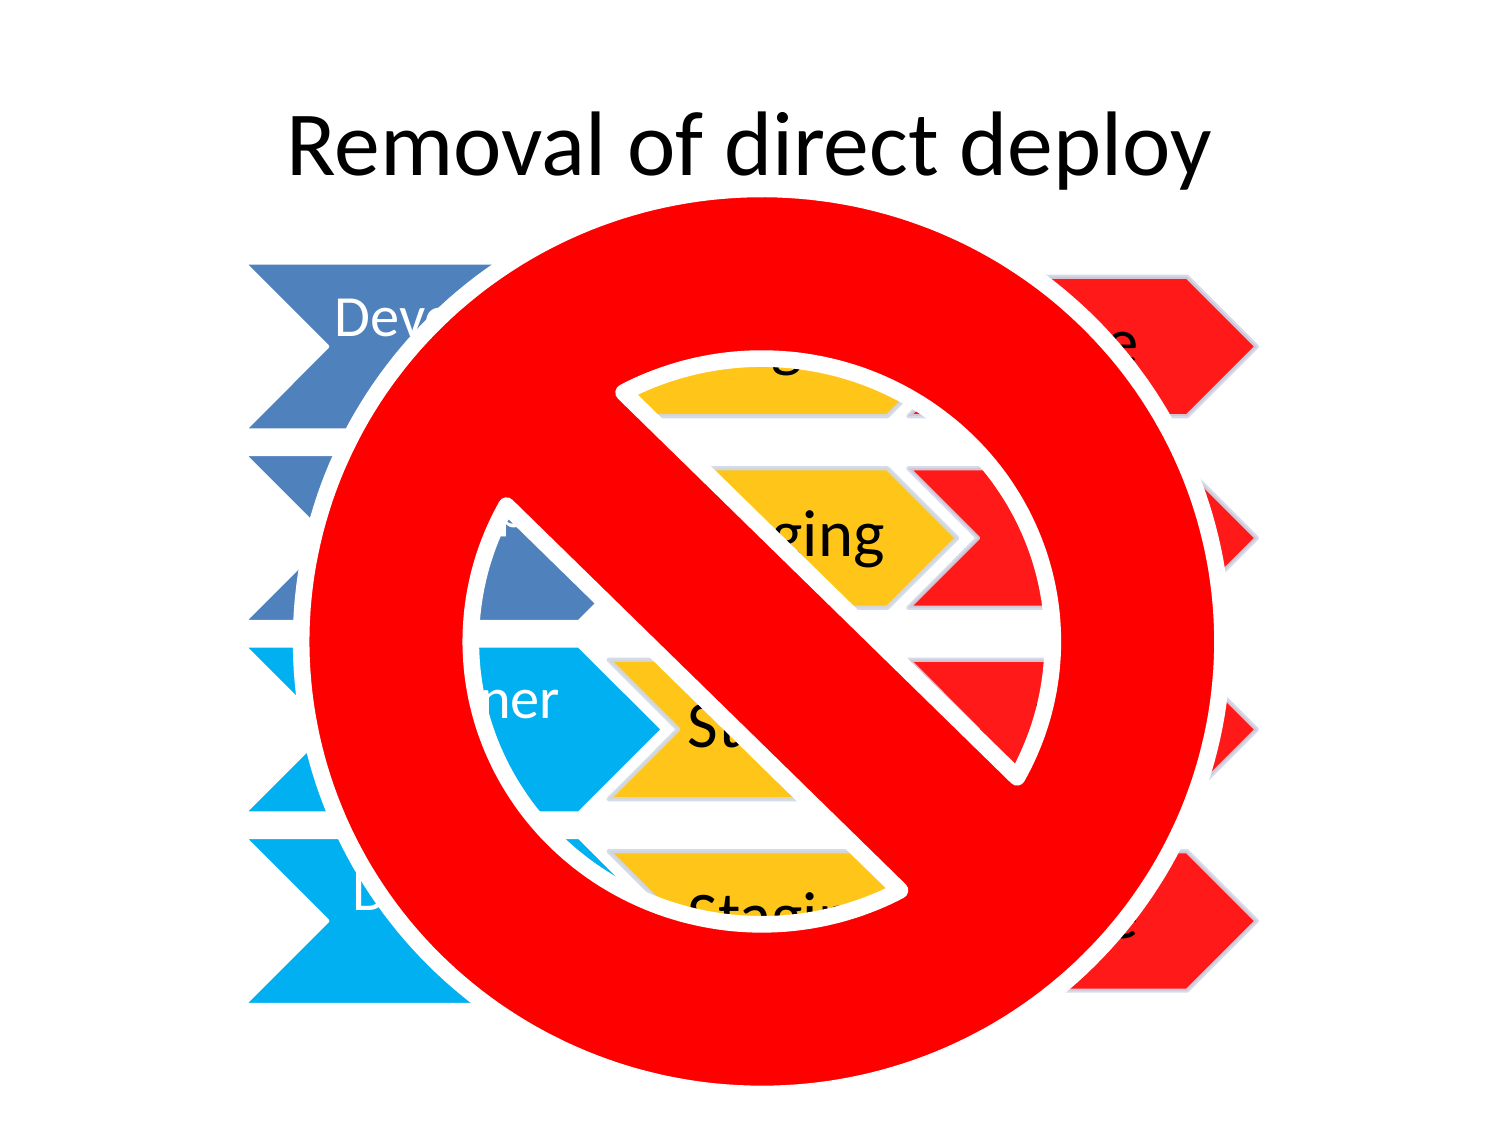

# Removal of direct deploy
Developer 1
Staging
Live
Developer 2
Staging
Live
Designer 1
Staging
Live
Designer 2
Staging
Live